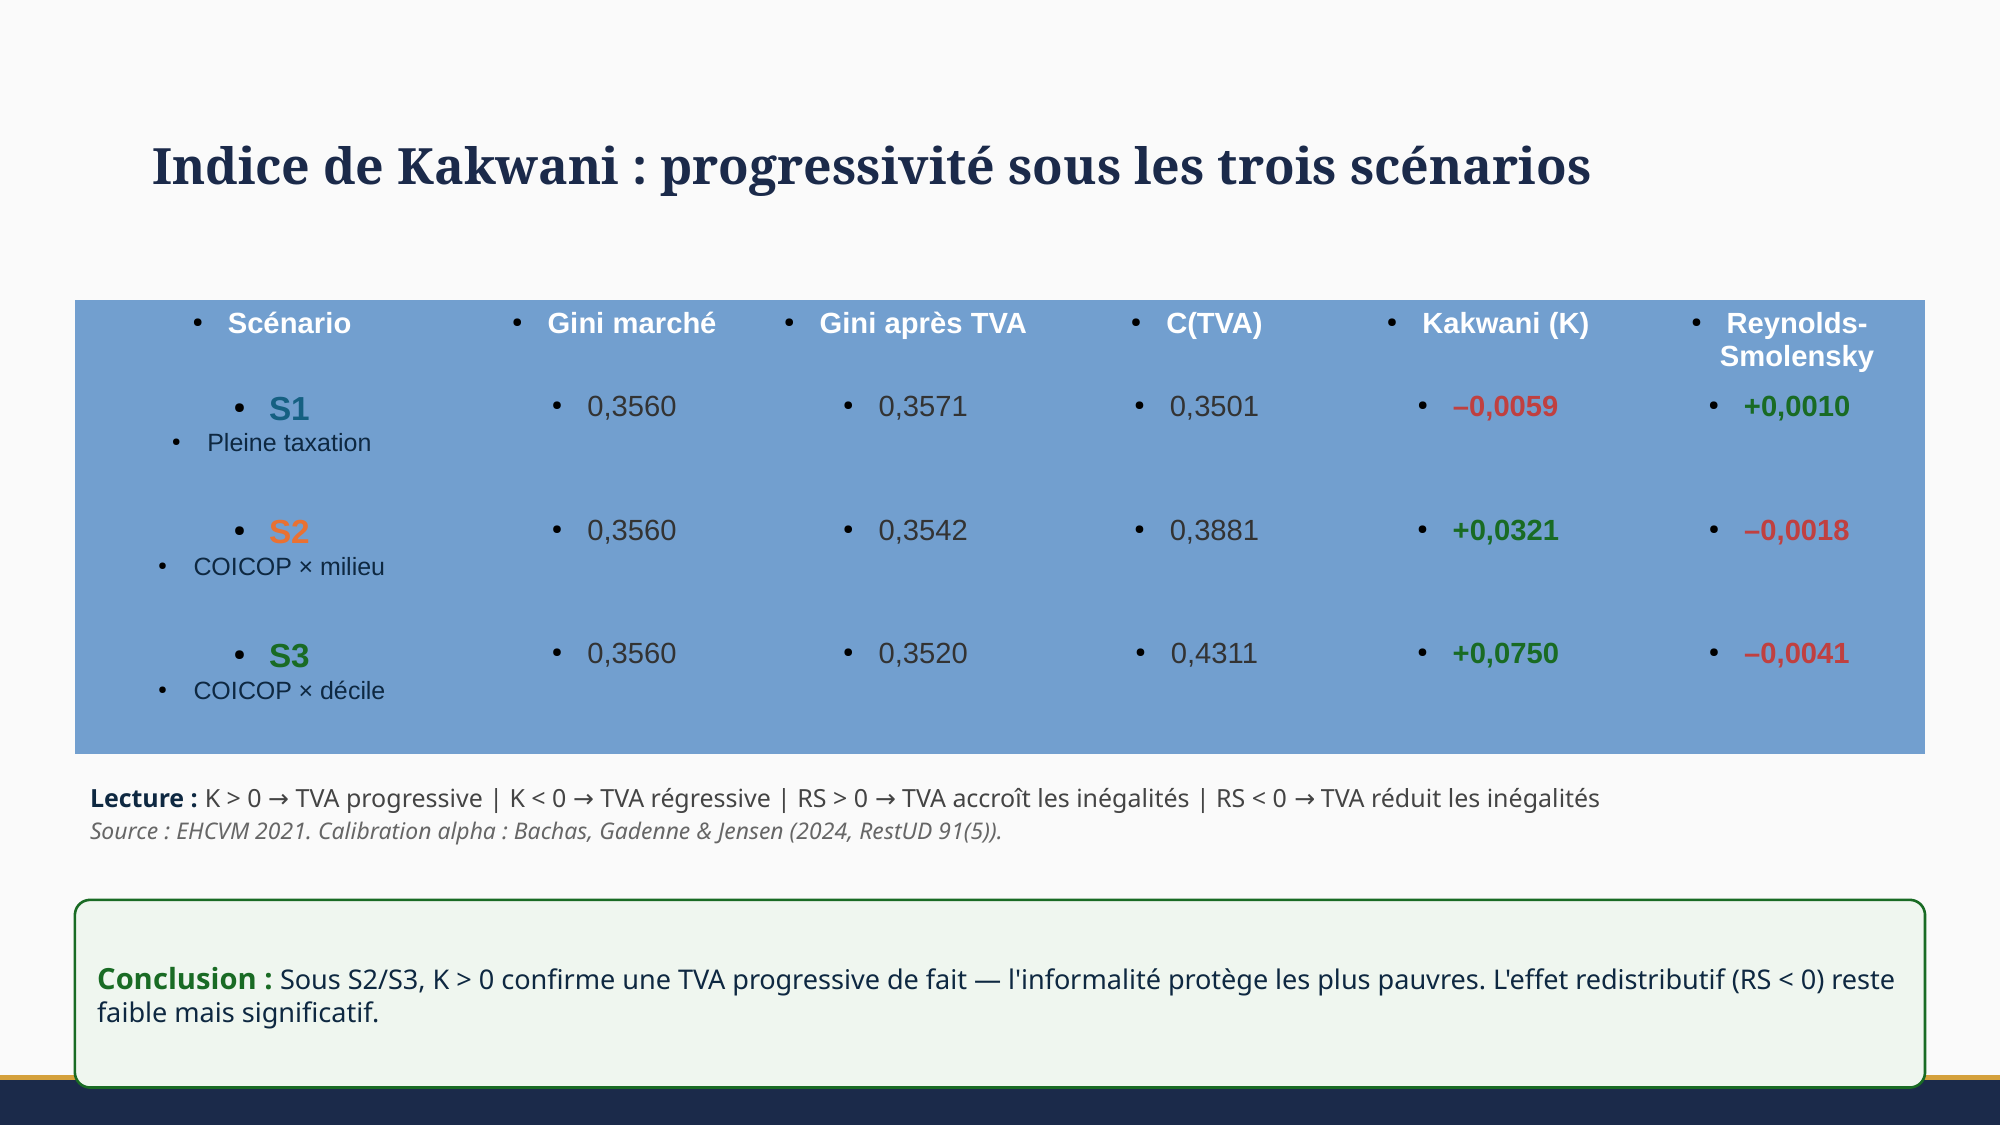

# Indice de Kakwani : progressivité sous les trois scénarios
| Scénario | Gini marché | Gini après TVA | C(TVA) | Kakwani (K) | Reynolds-Smolensky |
| --- | --- | --- | --- | --- | --- |
| S1 Pleine taxation | 0,3560 | 0,3571 | 0,3501 | –0,0059 | +0,0010 |
| S2 COICOP × milieu | 0,3560 | 0,3542 | 0,3881 | +0,0321 | –0,0018 |
| S3 COICOP × décile | 0,3560 | 0,3520 | 0,4311 | +0,0750 | –0,0041 |
Lecture : K > 0 → TVA progressive | K < 0 → TVA régressive | RS > 0 → TVA accroît les inégalités | RS < 0 → TVA réduit les inégalités
Source : EHCVM 2021. Calibration alpha : Bachas, Gadenne & Jensen (2024, RestUD 91(5)).
Conclusion : Sous S2/S3, K > 0 confirme une TVA progressive de fait — l'informalité protège les plus pauvres. L'effet redistributif (RS < 0) reste faible mais significatif.